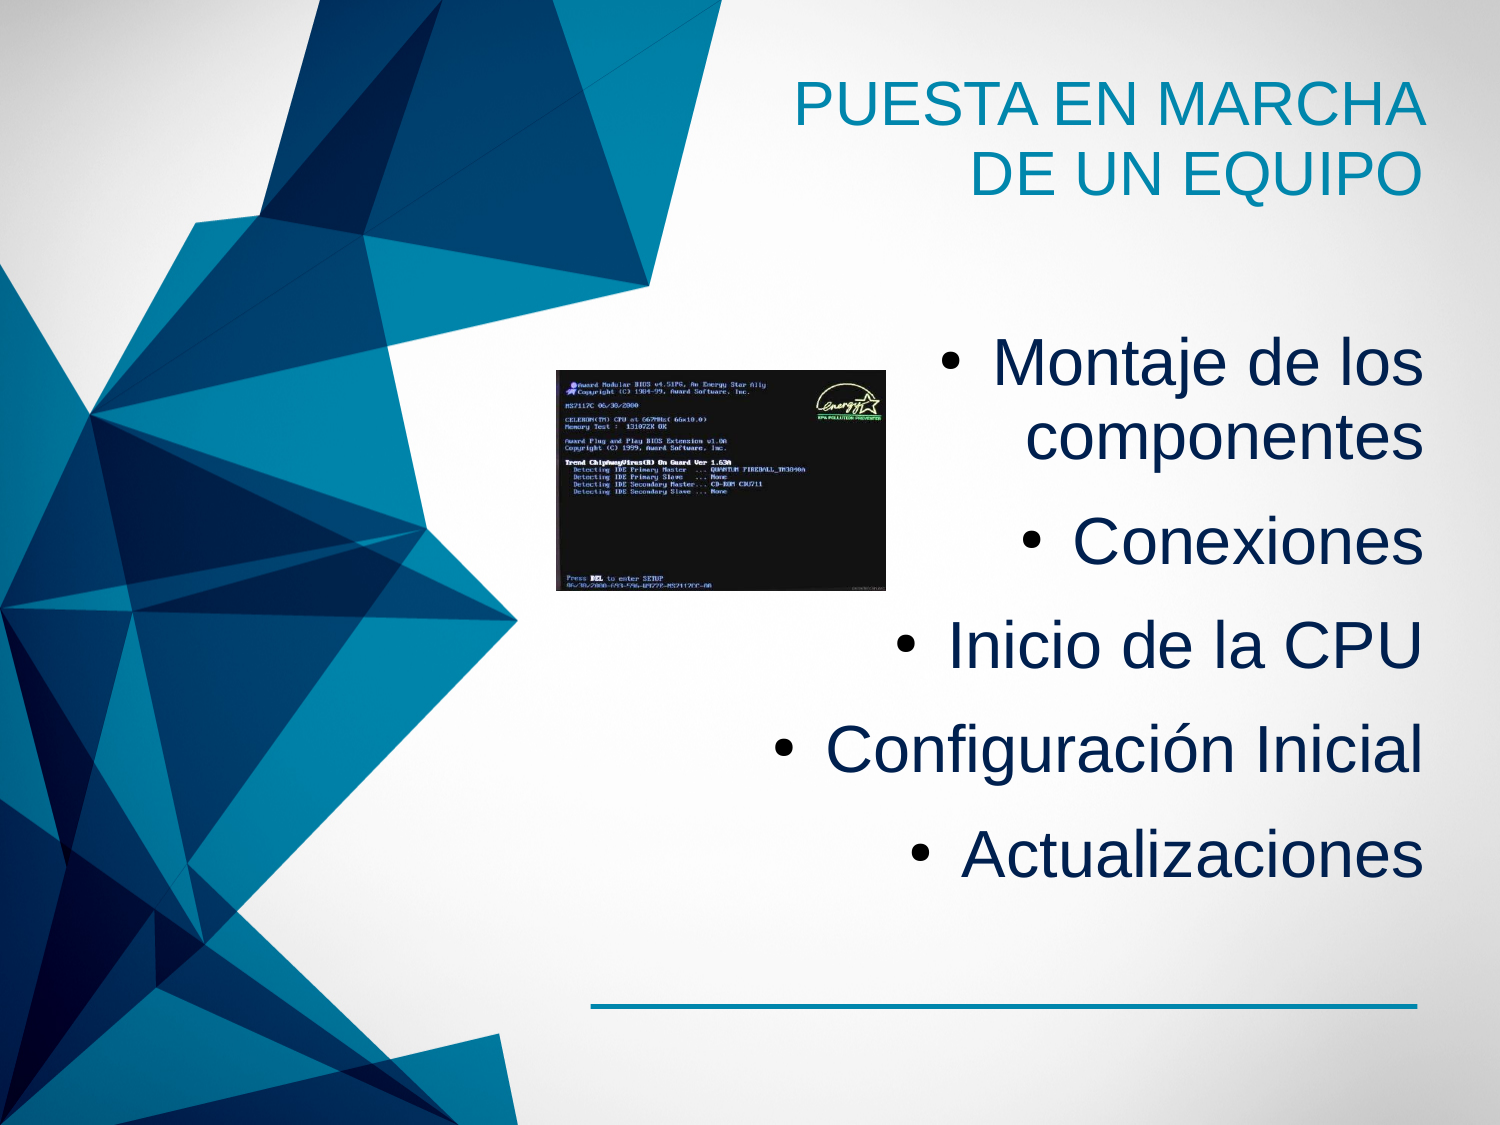

# PUESTA EN MARCHA DE UN EQUIPO
Montaje de los componentes
Conexiones
Inicio de la CPU
Configuración Inicial
Actualizaciones